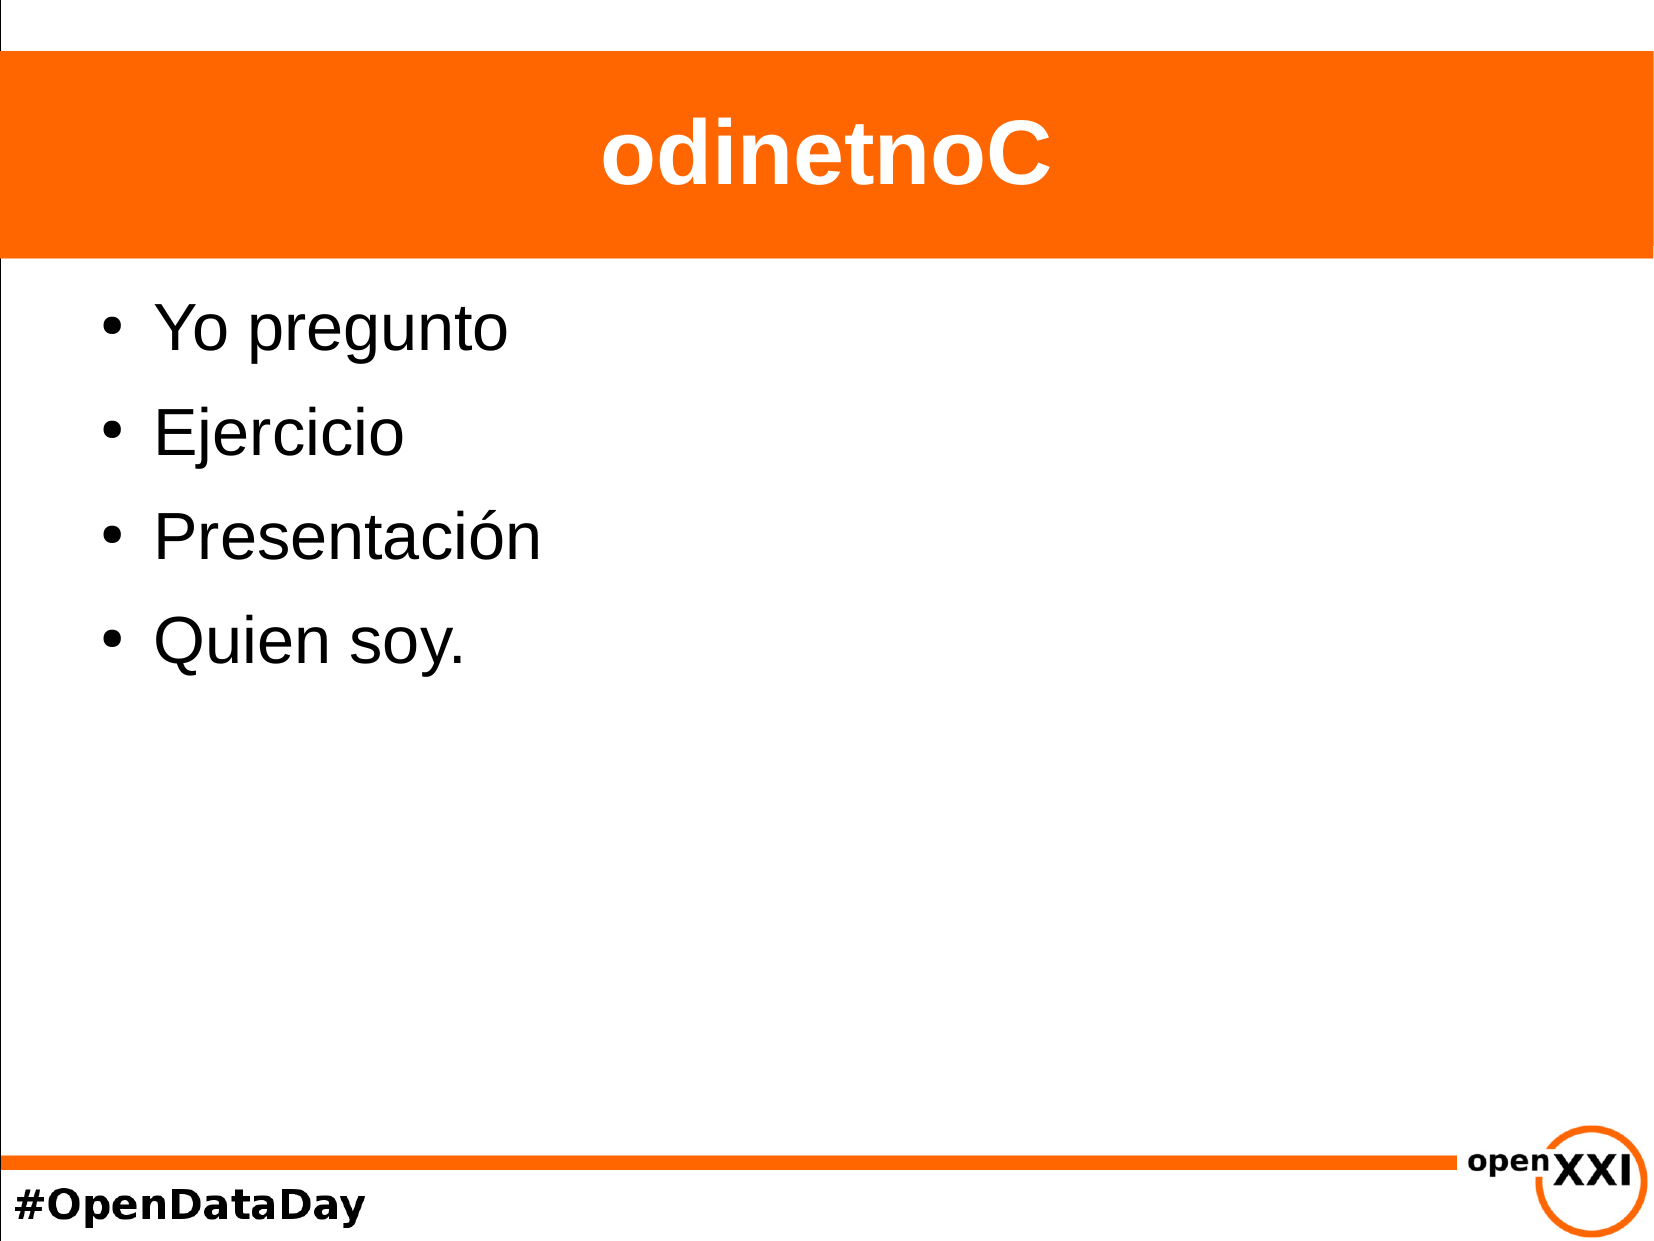

# odinetnoC
Yo pregunto
Ejercicio
Presentación
Quien soy.